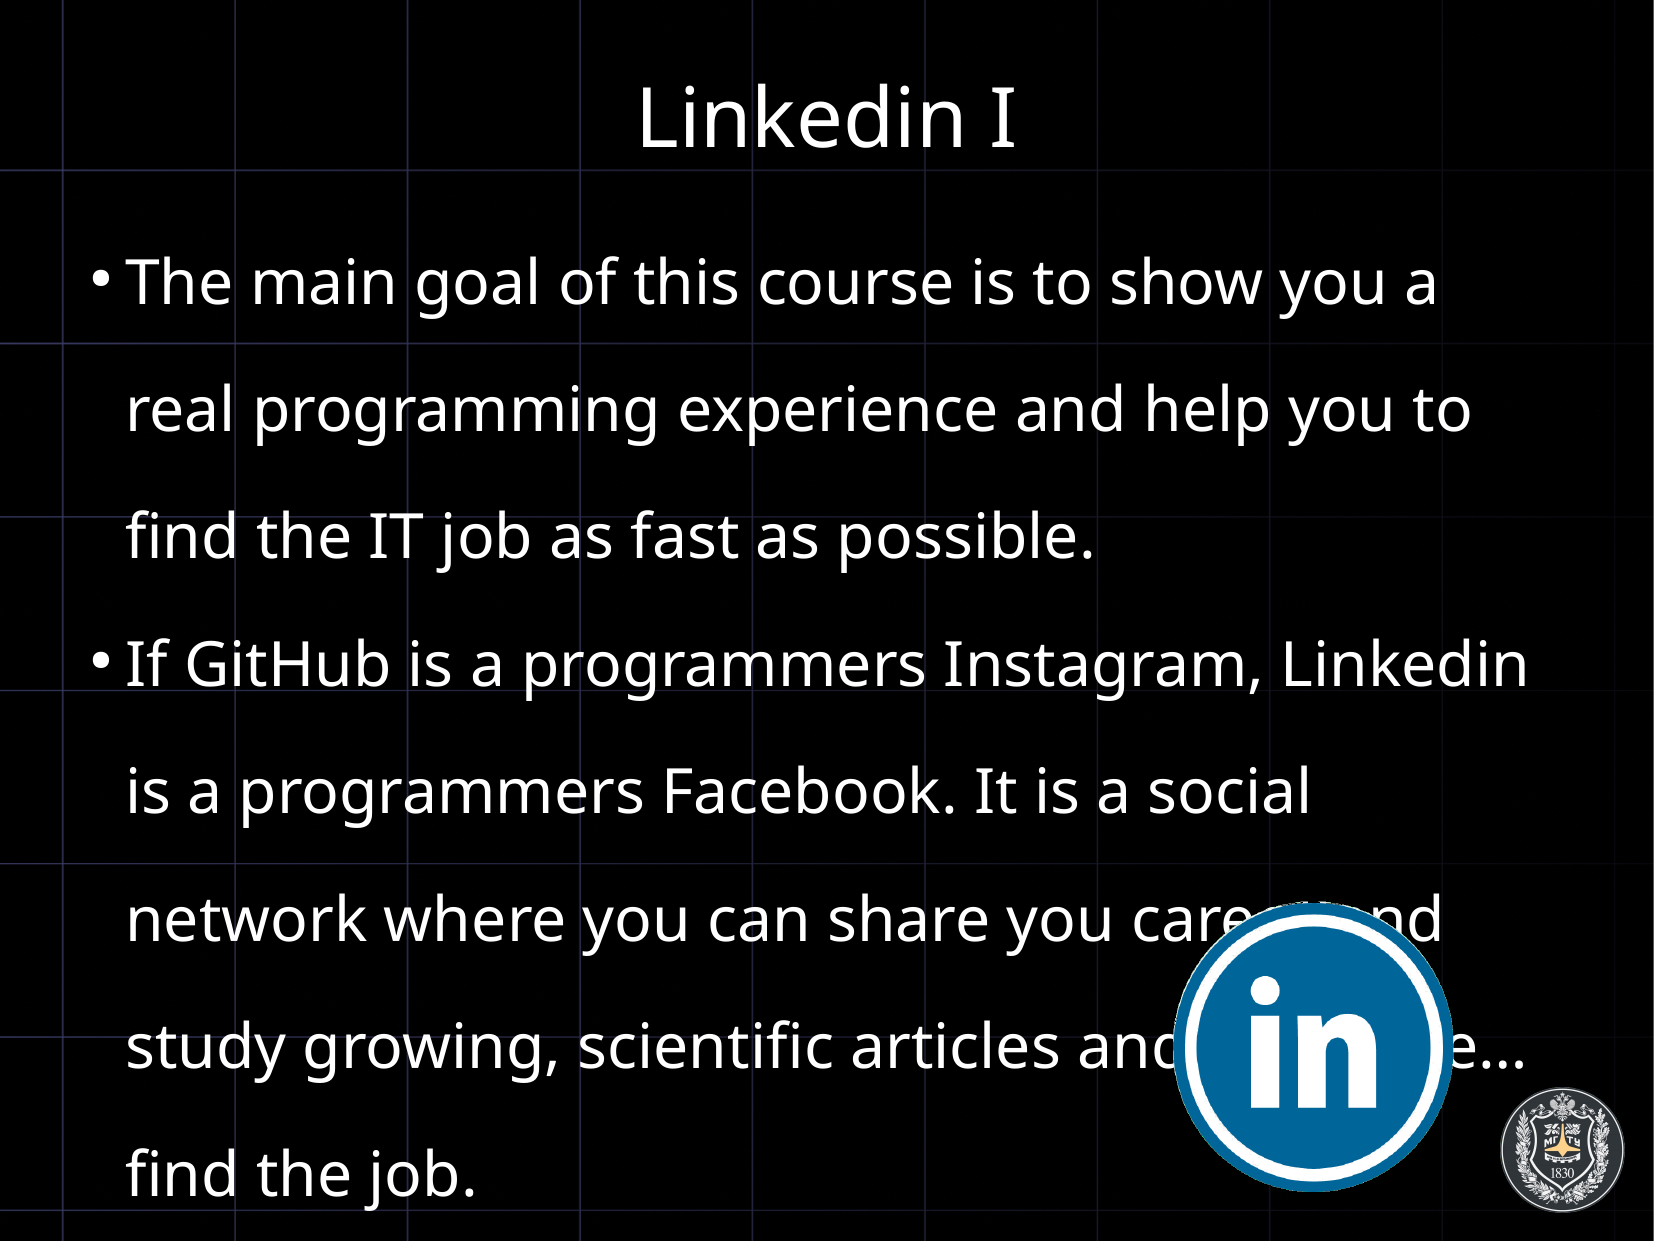

# Linkedin I
The main goal of this course is to show you a real programming experience and help you to find the IT job as fast as possible.
If GitHub is a programmers Instagram, Linkedin is a programmers Facebook. It is a social network where you can share you career and study growing, scientific articles and of course… find the job.
It is highly recommended to create
a Linkedin profile and keep it actual.